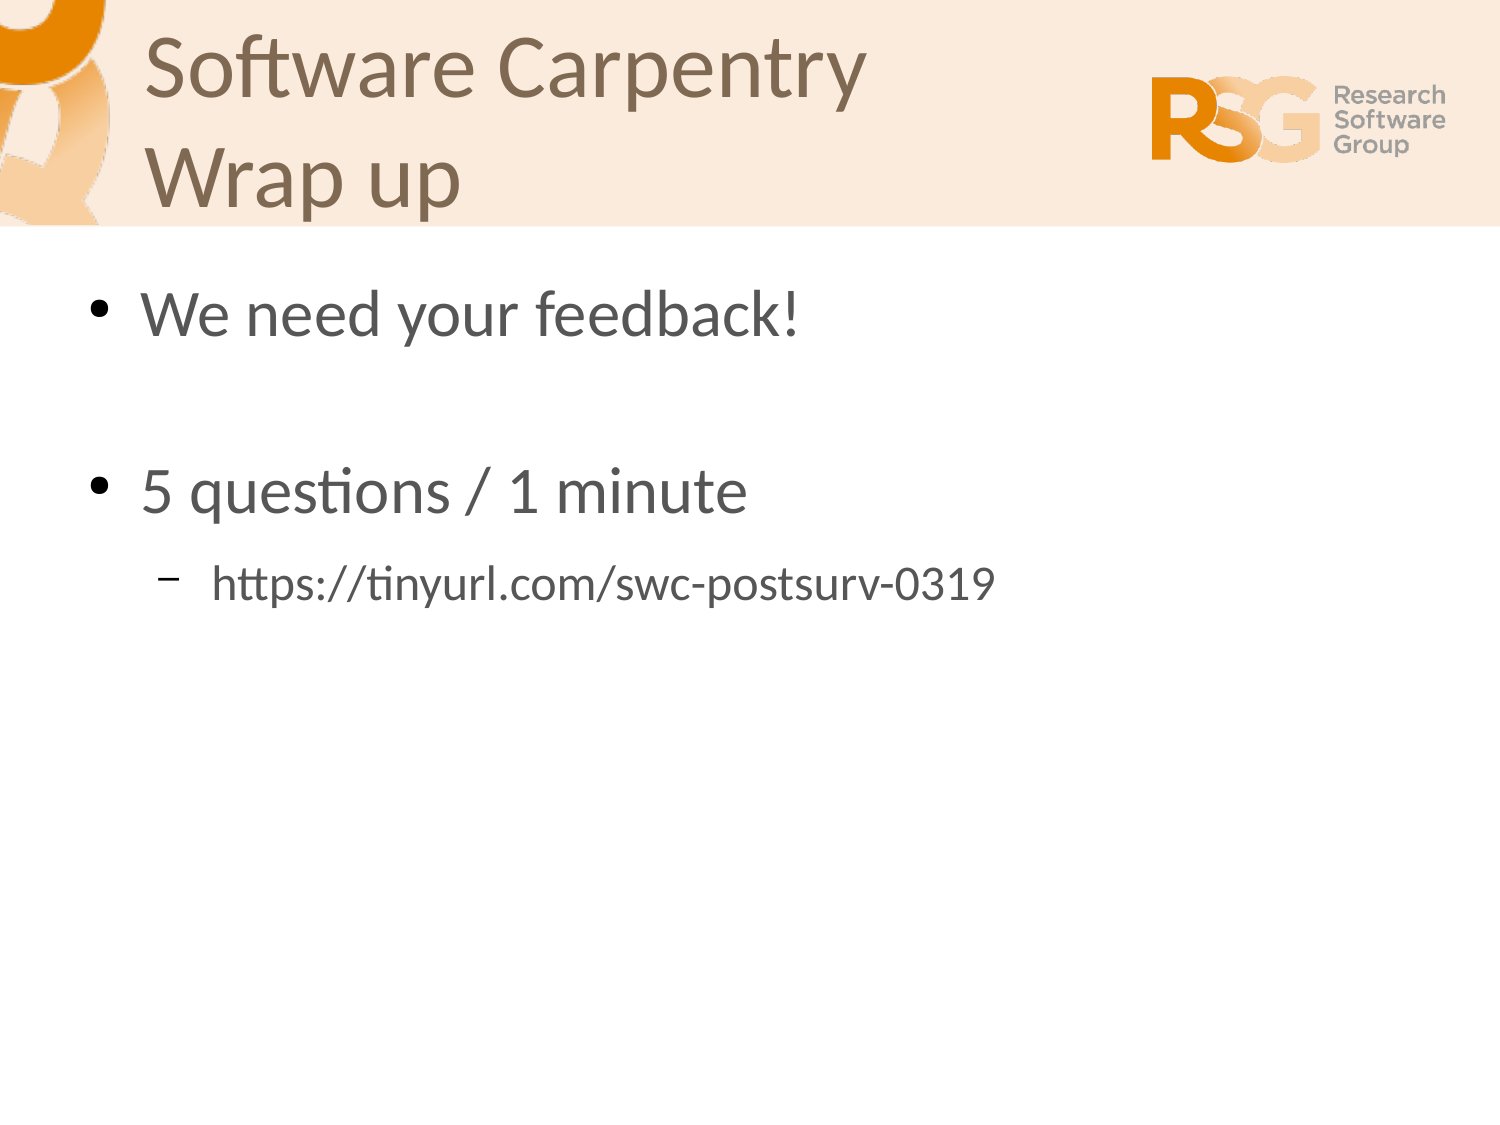

# Software Carpentry Wrap up
We need your feedback!
5 questions / 1 minute
https://tinyurl.com/swc-postsurv-0319